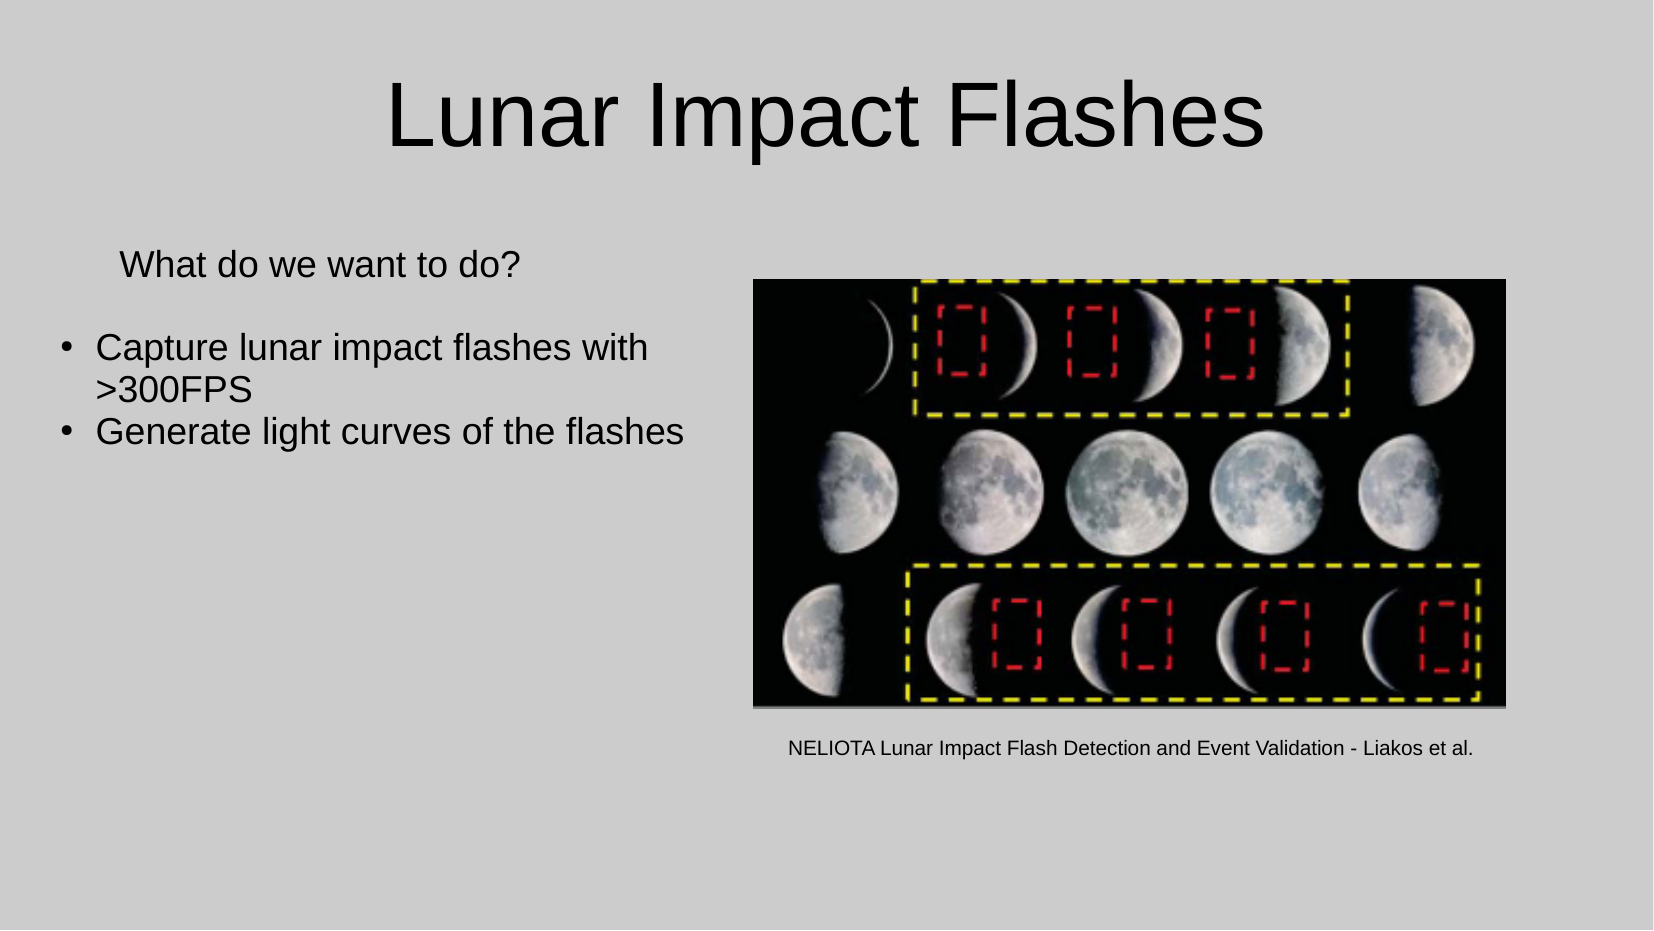

# Lunar Impact Flashes
What do we want to do?
Capture lunar impact flashes with >300FPS
Generate light curves of the flashes
 NELIOTA Lunar Impact Flash Detection and Event Validation - Liakos et al.